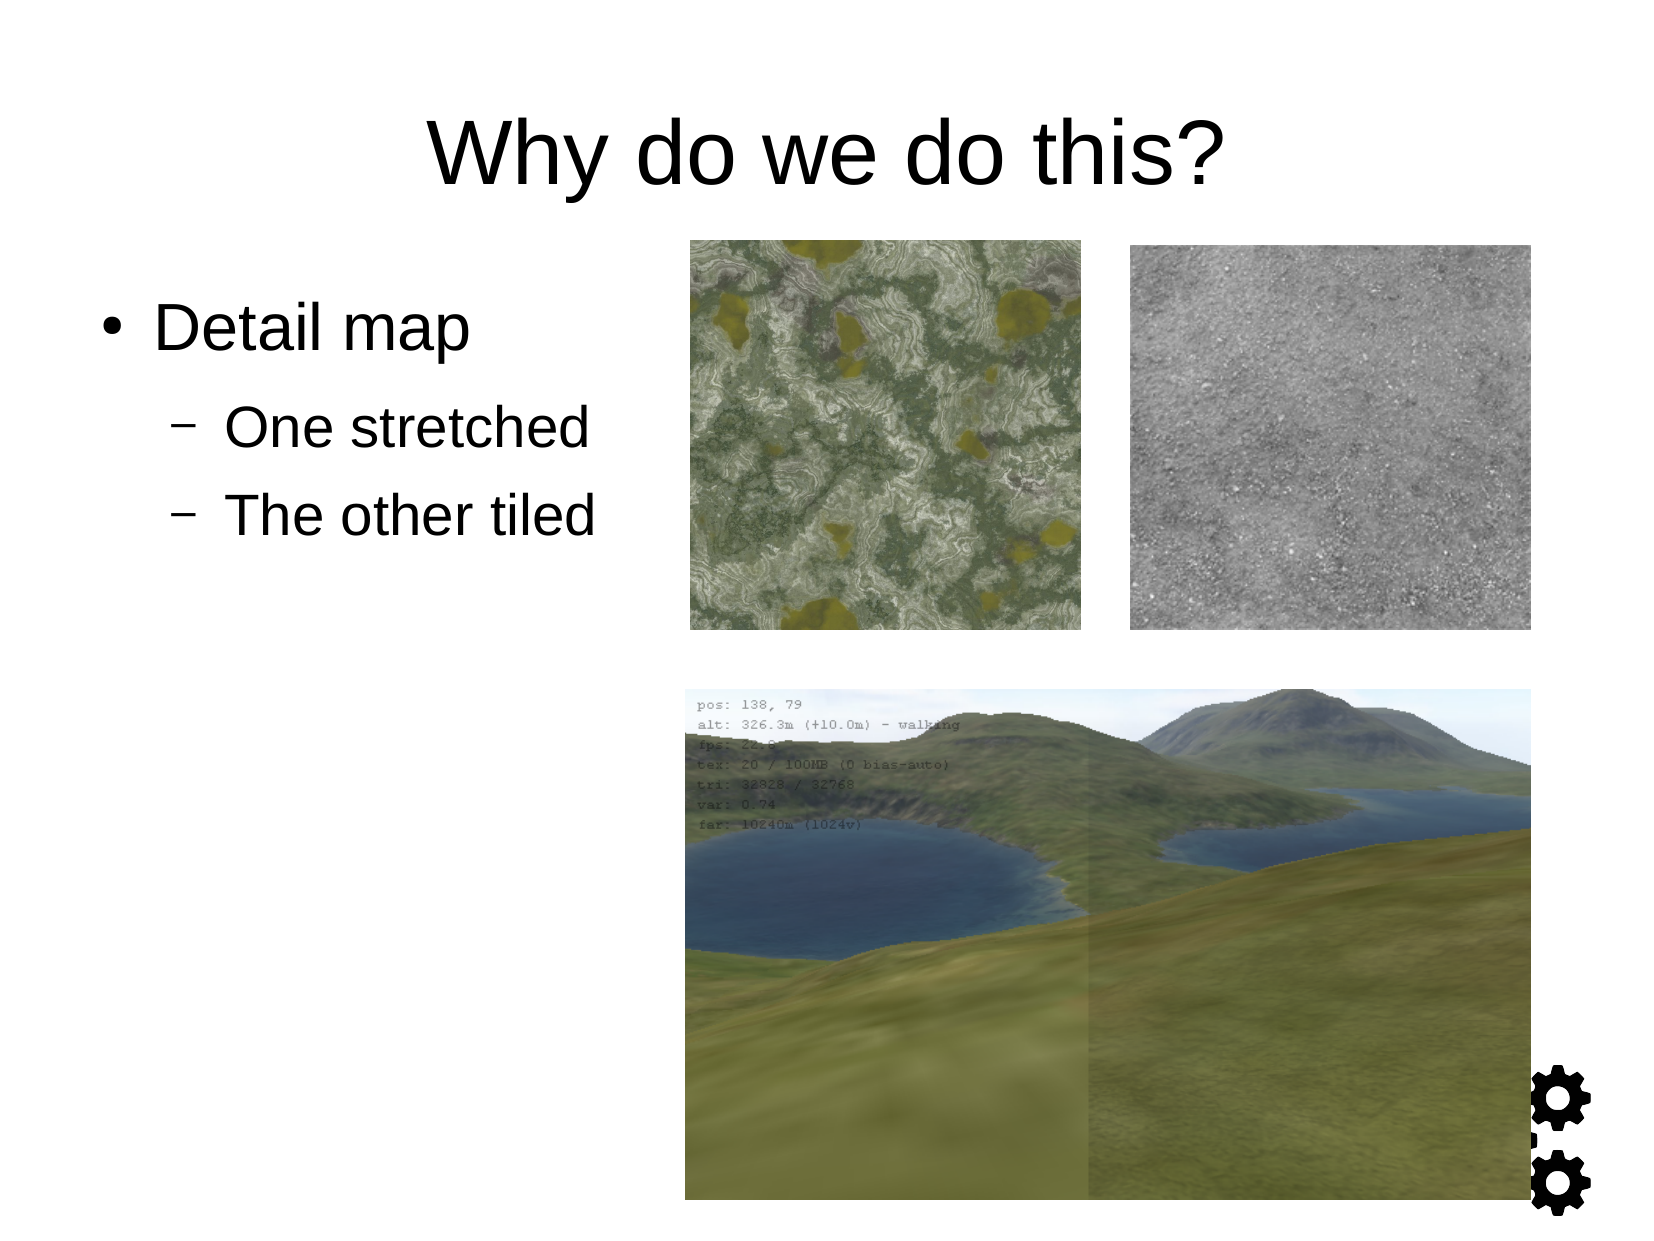

# Why do we do this?
Detail map
One stretched
The other tiled